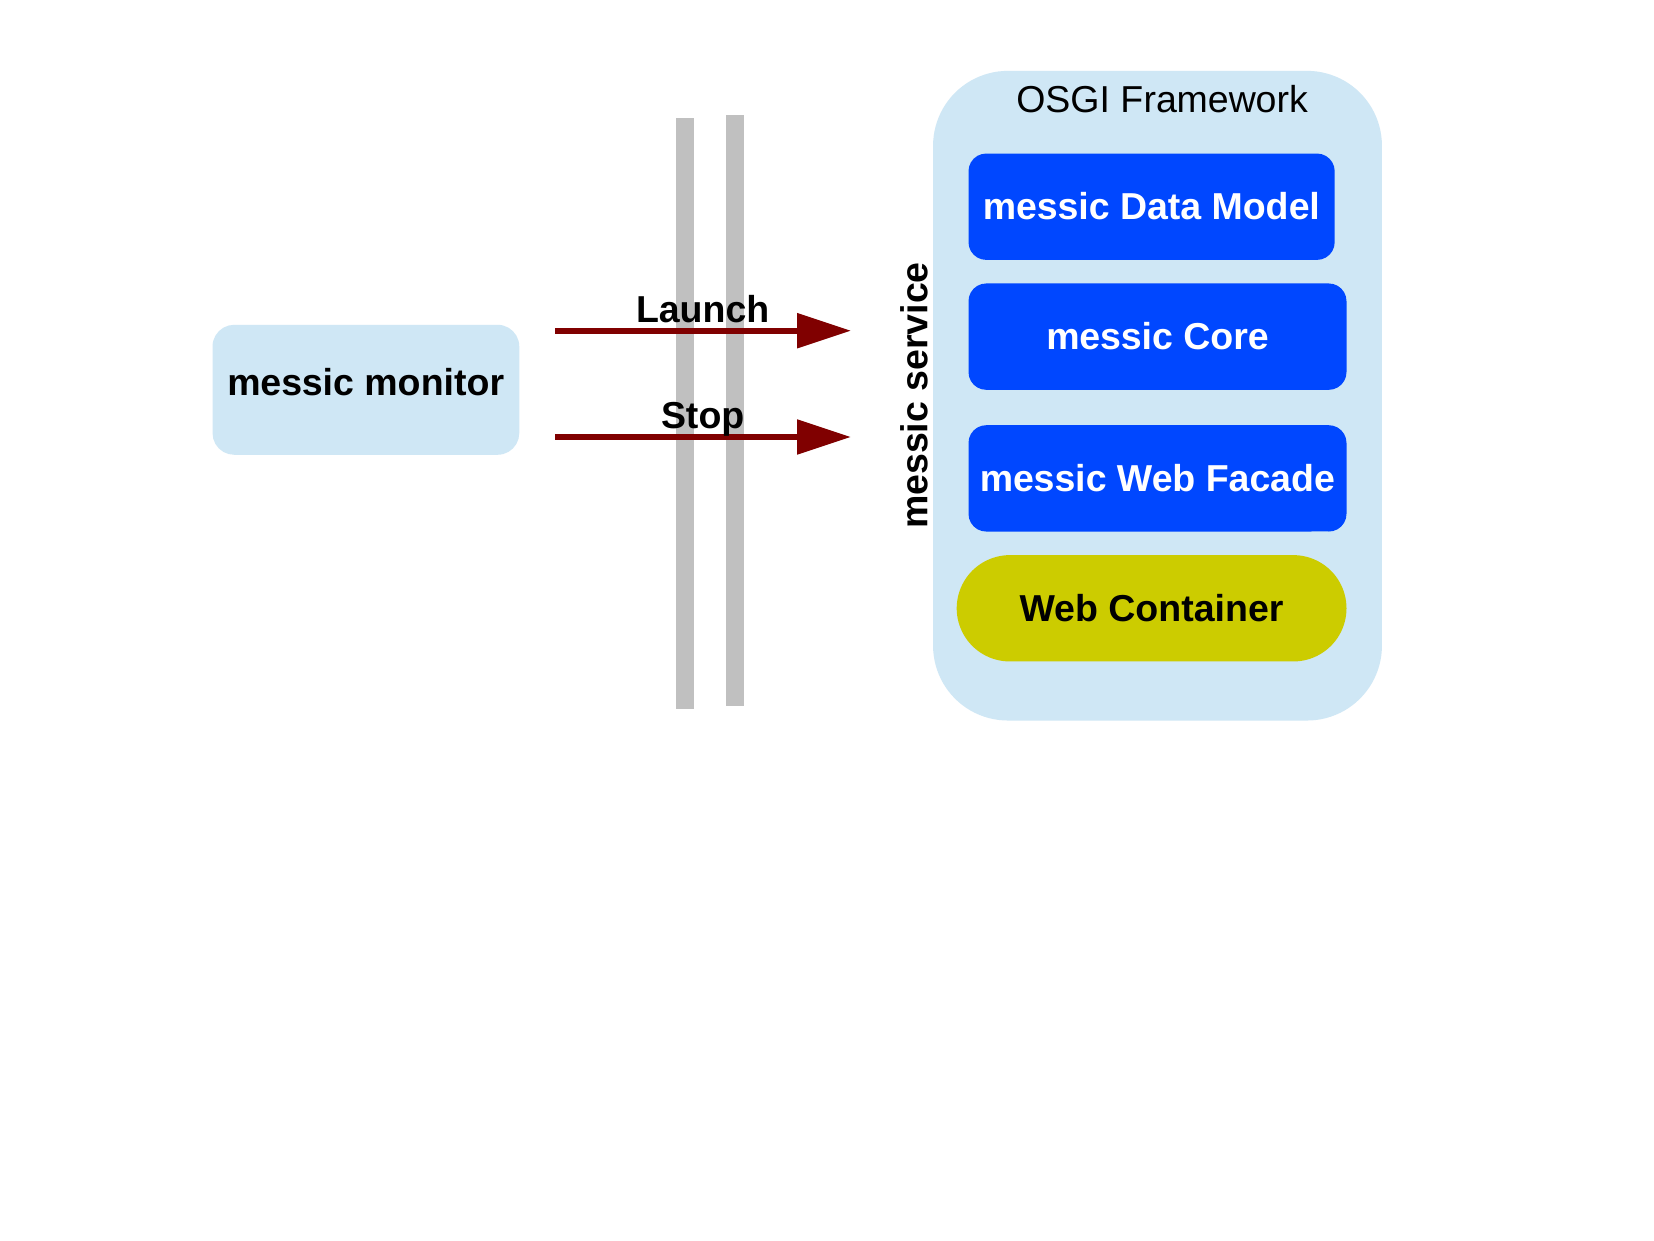

OSGI Framework
messic Data Model
messic Core
messic service
messic Web Facade
Web Container
messic monitor
Launch
Stop